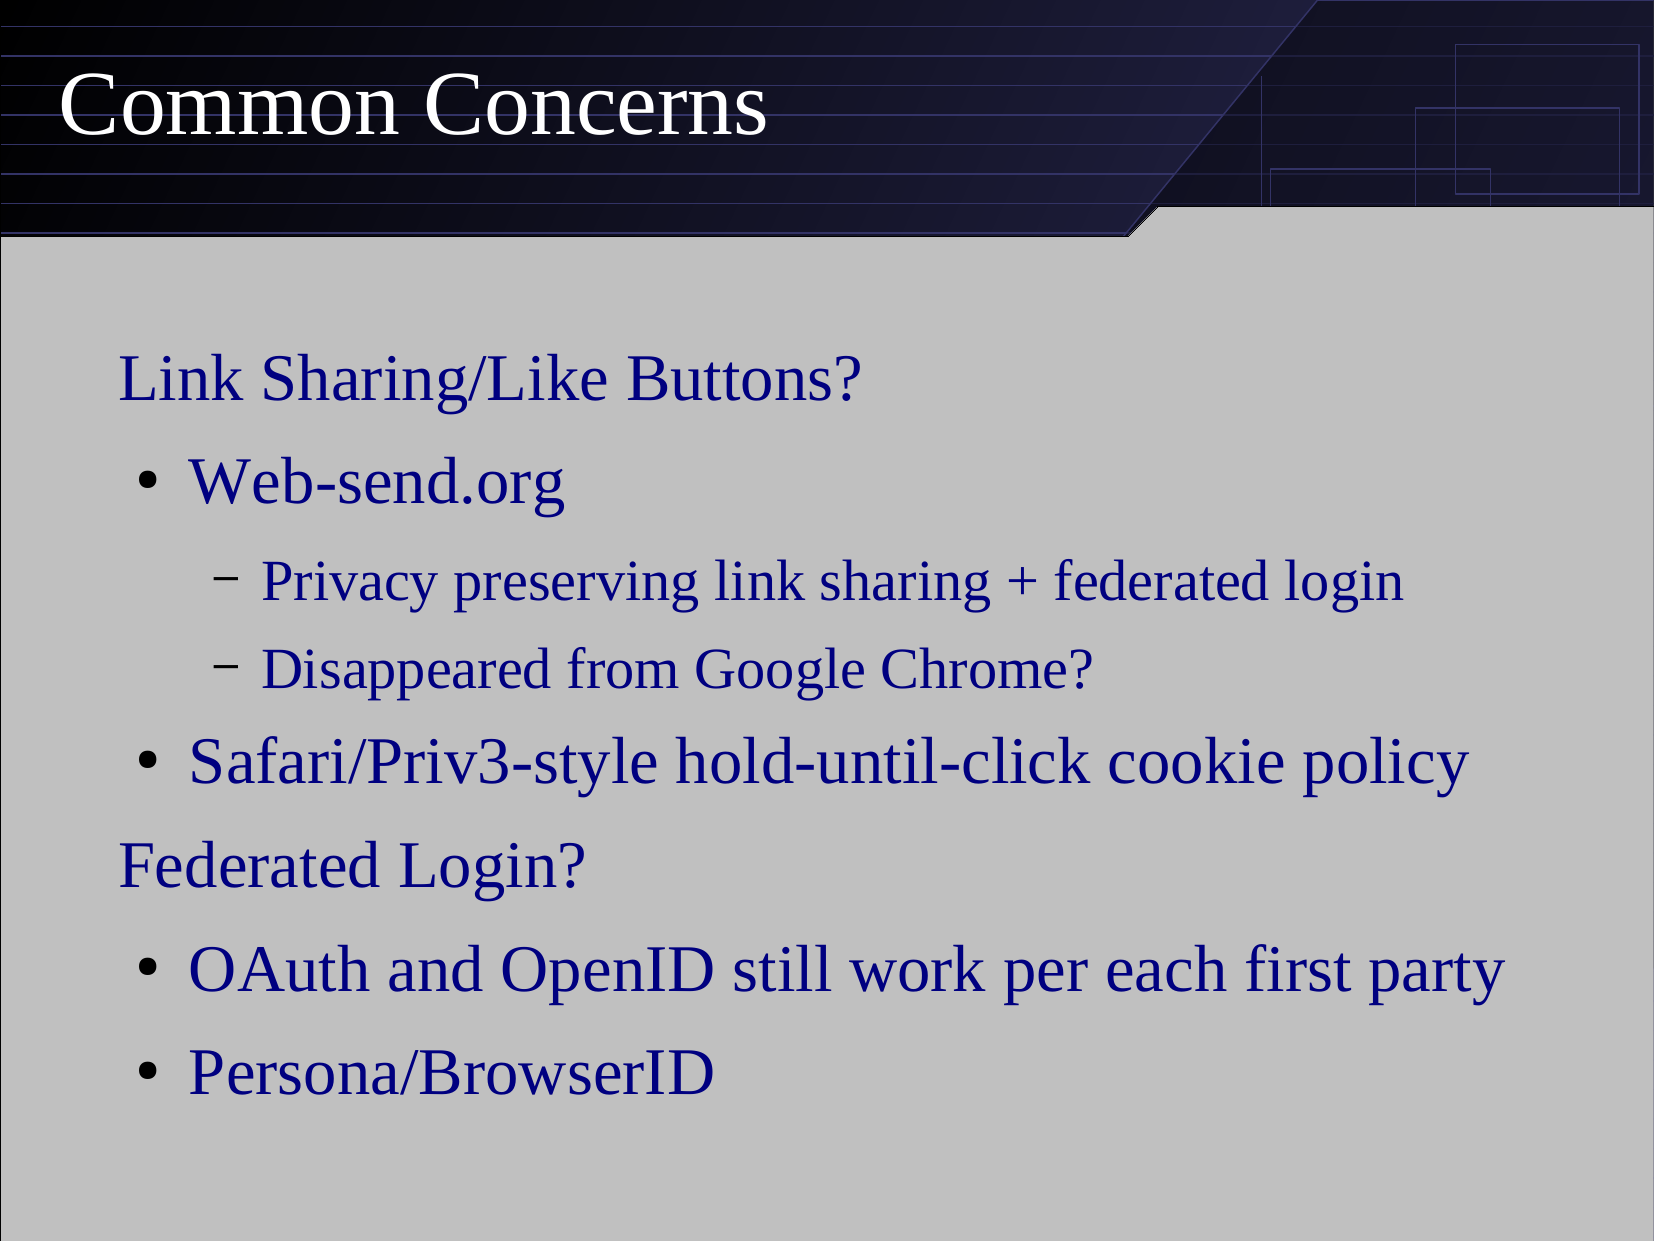

# Common Concerns
Link Sharing/Like Buttons?
Web-send.org
Privacy preserving link sharing + federated login
Disappeared from Google Chrome?
Safari/Priv3-style hold-until-click cookie policy
Federated Login?
OAuth and OpenID still work per each first party
Persona/BrowserID